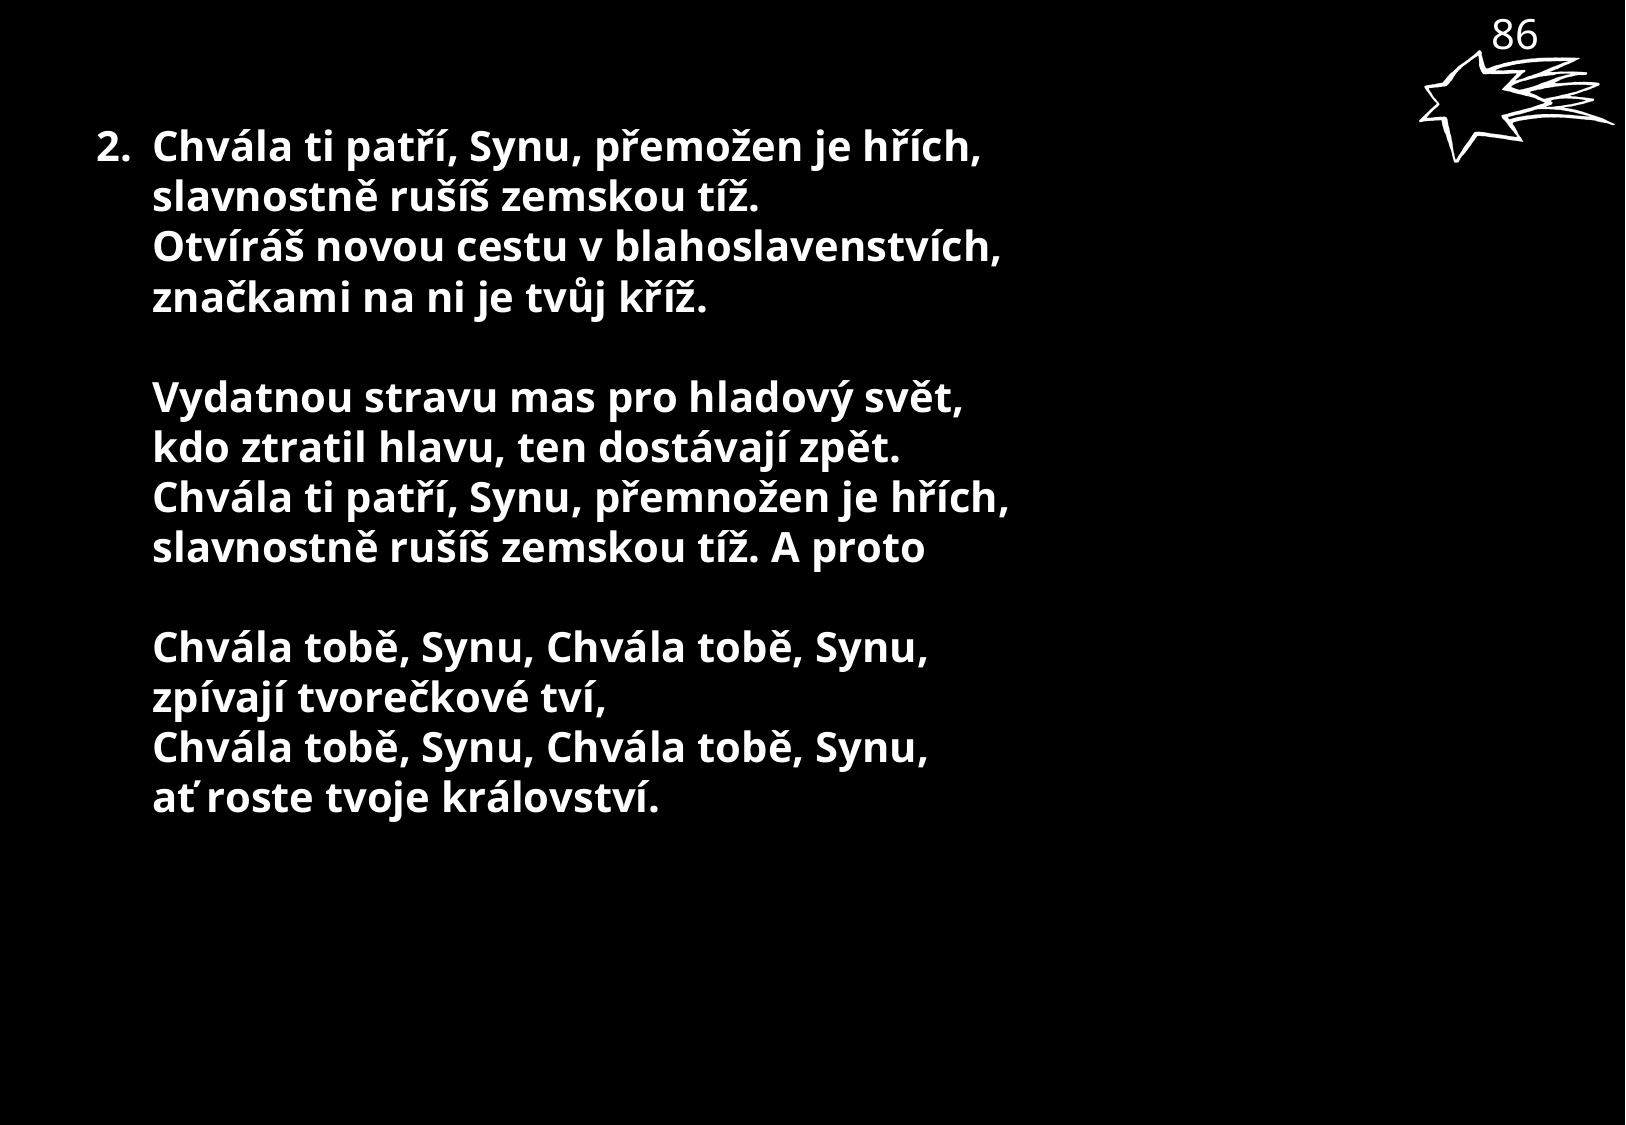

86
# Chvála ti patří, Synu, přemožen je hřích, slavnostně rušíš zemskou tíž. Otvíráš novou cestu v blahoslavenstvích, značkami na ni je tvůj kříž. Vydatnou stravu mas pro hladový svět, kdo ztratil hlavu, ten dostávají zpět. Chvála ti patří, Synu, přemnožen je hřích, slavnostně rušíš zemskou tíž. A proto Chvála tobě, Synu, Chvála tobě, Synu, zpívají tvorečkové tví, Chvála tobě, Synu, Chvála tobě, Synu, ať roste tvoje království.